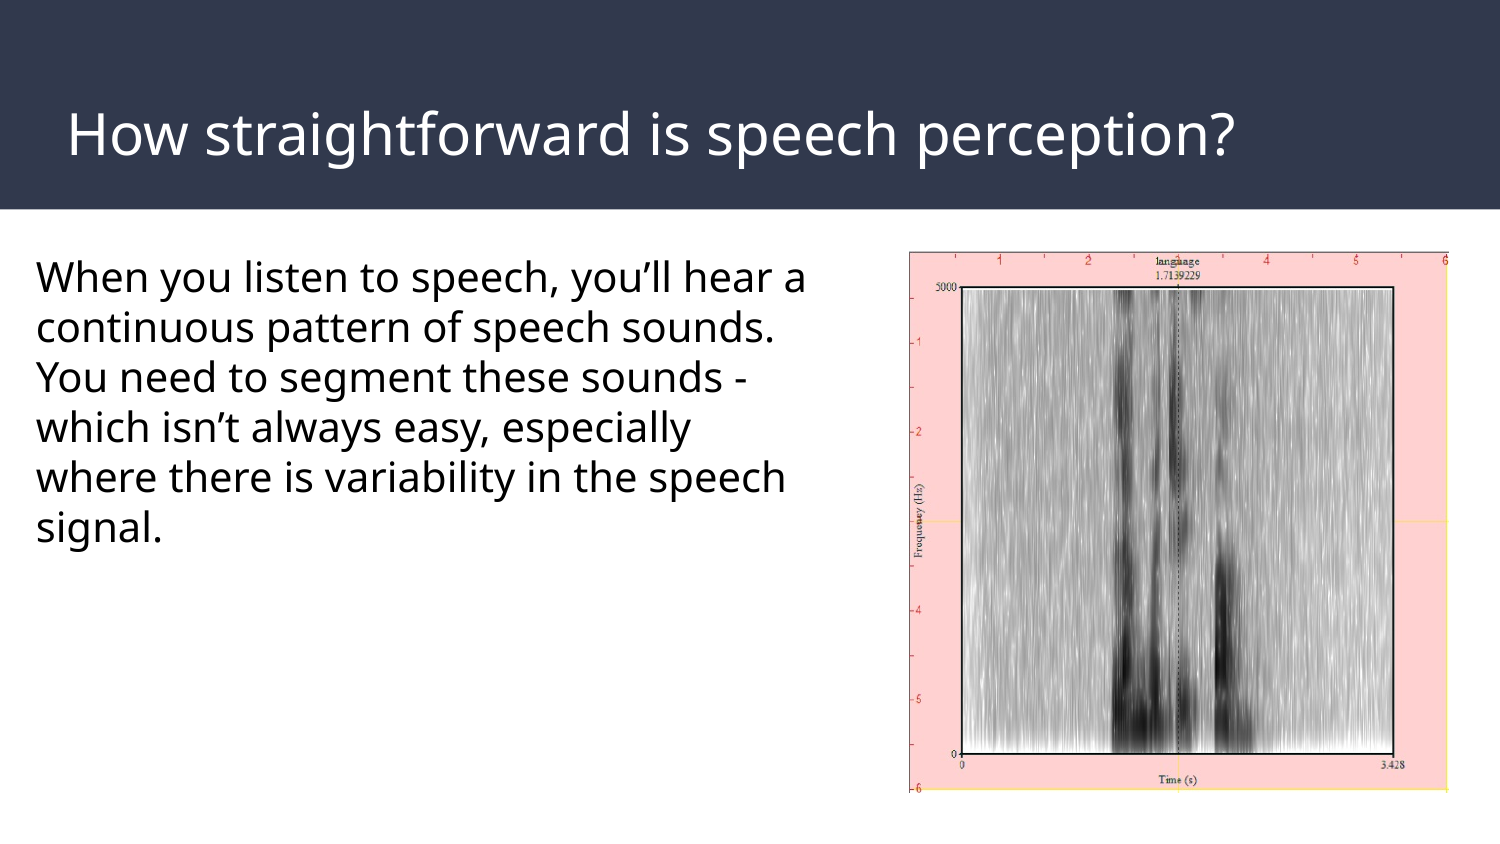

# How straightforward is speech perception?
When you listen to speech, you’ll hear a continuous pattern of speech sounds. You need to segment these sounds - which isn’t always easy, especially where there is variability in the speech signal.